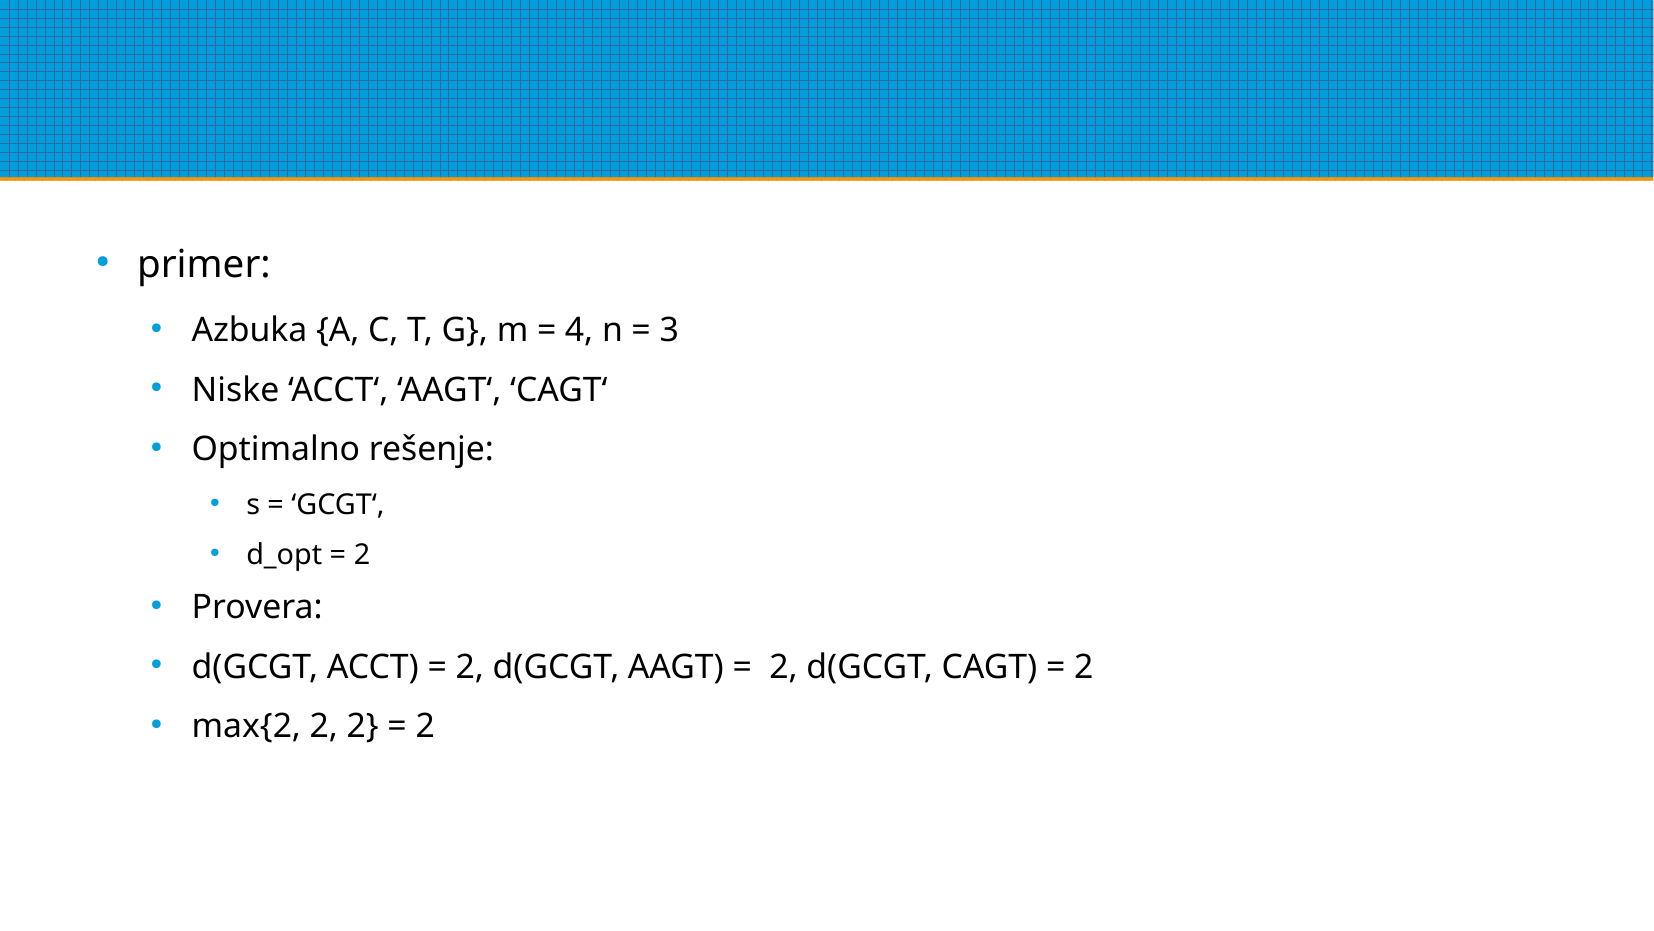

# primer:
Azbuka {A, C, T, G}, m = 4, n = 3
Niske ‘ACCT‘, ‘AAGT‘, ‘CAGT‘
Optimalno rešenje:
s = ‘GCGT‘,
d_opt = 2
Provera:
d(GCGT, ACCT) = 2, d(GCGT, AAGT) = 2, d(GCGT, CAGT) = 2
max{2, 2, 2} = 2